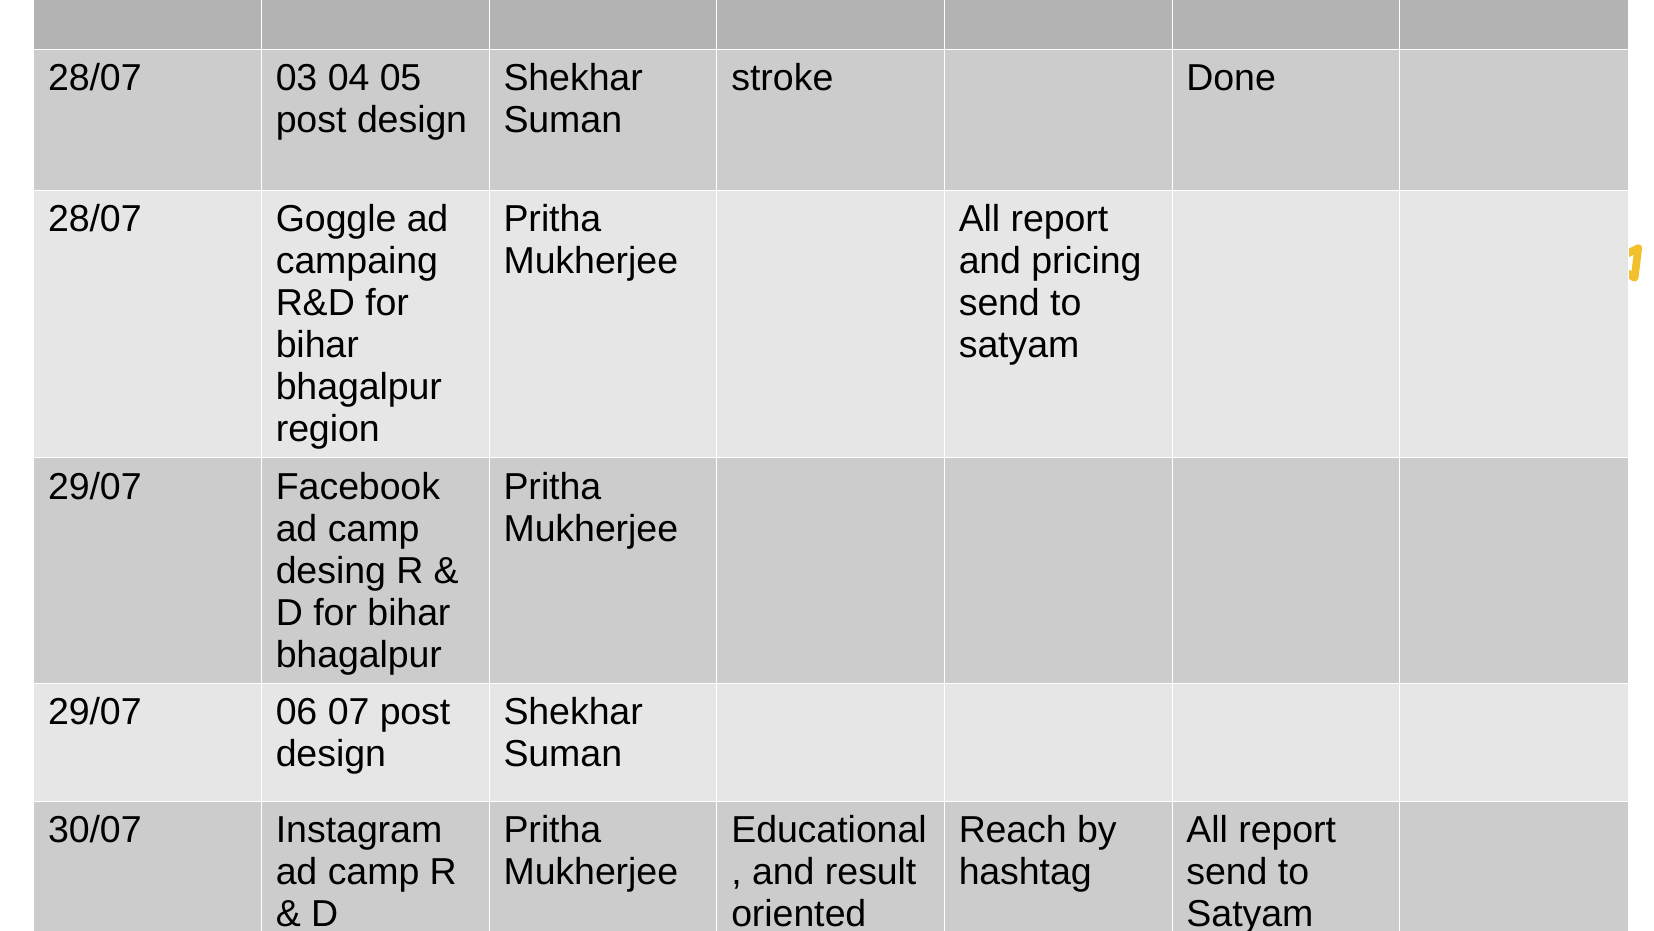

| | | | | | | |
| --- | --- | --- | --- | --- | --- | --- |
| 28/07 | 03 04 05 post design | Shekhar Suman | stroke | | Done | |
| 28/07 | Goggle ad campaing R&D for bihar bhagalpur region | Pritha Mukherjee | | All report and pricing send to satyam | | |
| 29/07 | Facebook ad camp desing R & D for bihar bhagalpur | Pritha Mukherjee | | | | |
| 29/07 | 06 07 post design | Shekhar Suman | | | | |
| 30/07 | Instagram ad camp R & D | Pritha Mukherjee | Educational , and result oriented | Reach by hashtag | All report send to Satyam | |